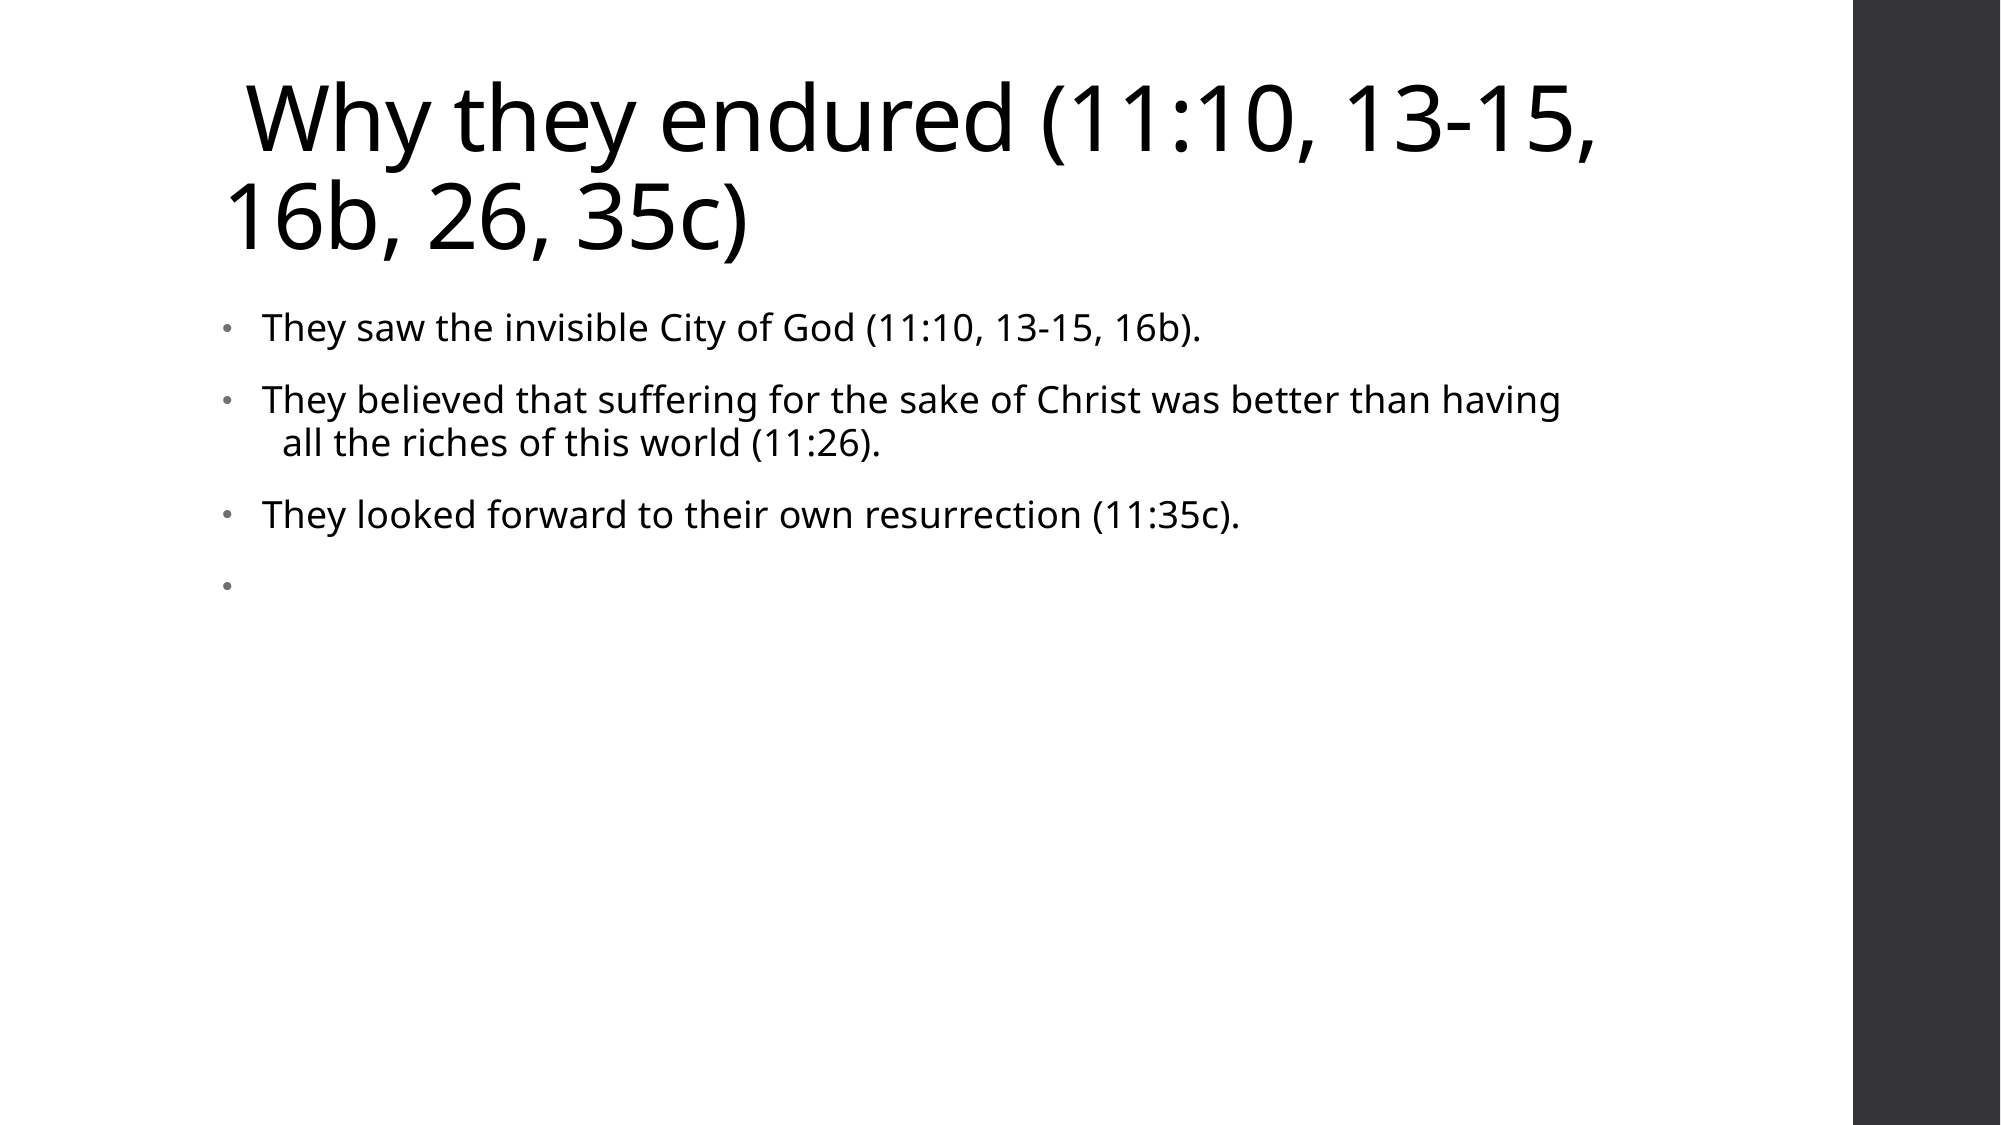

# Why they endured (11:10, 13-15, 16b, 26, 35c)
 They saw the invisible City of God (11:10, 13-15, 16b).
 They believed that suffering for the sake of Christ was better than having all the riches of this world (11:26).
 They looked forward to their own resurrection (11:35c).